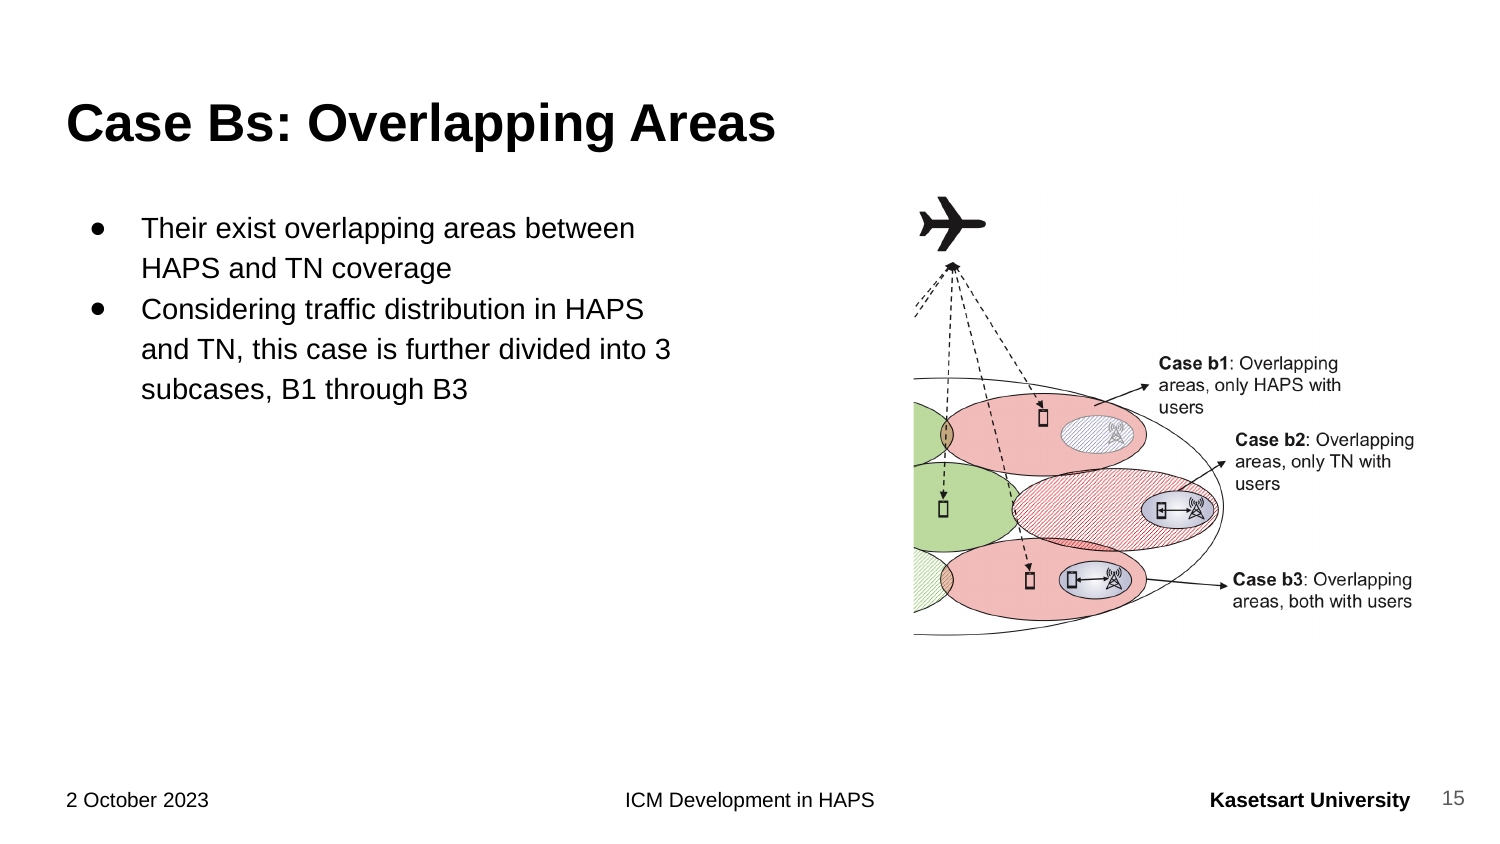

# Case Bs: Overlapping Areas
Their exist overlapping areas between HAPS and TN coverage
Considering traffic distribution in HAPS and TN, this case is further divided into 3 subcases, B1 through B3